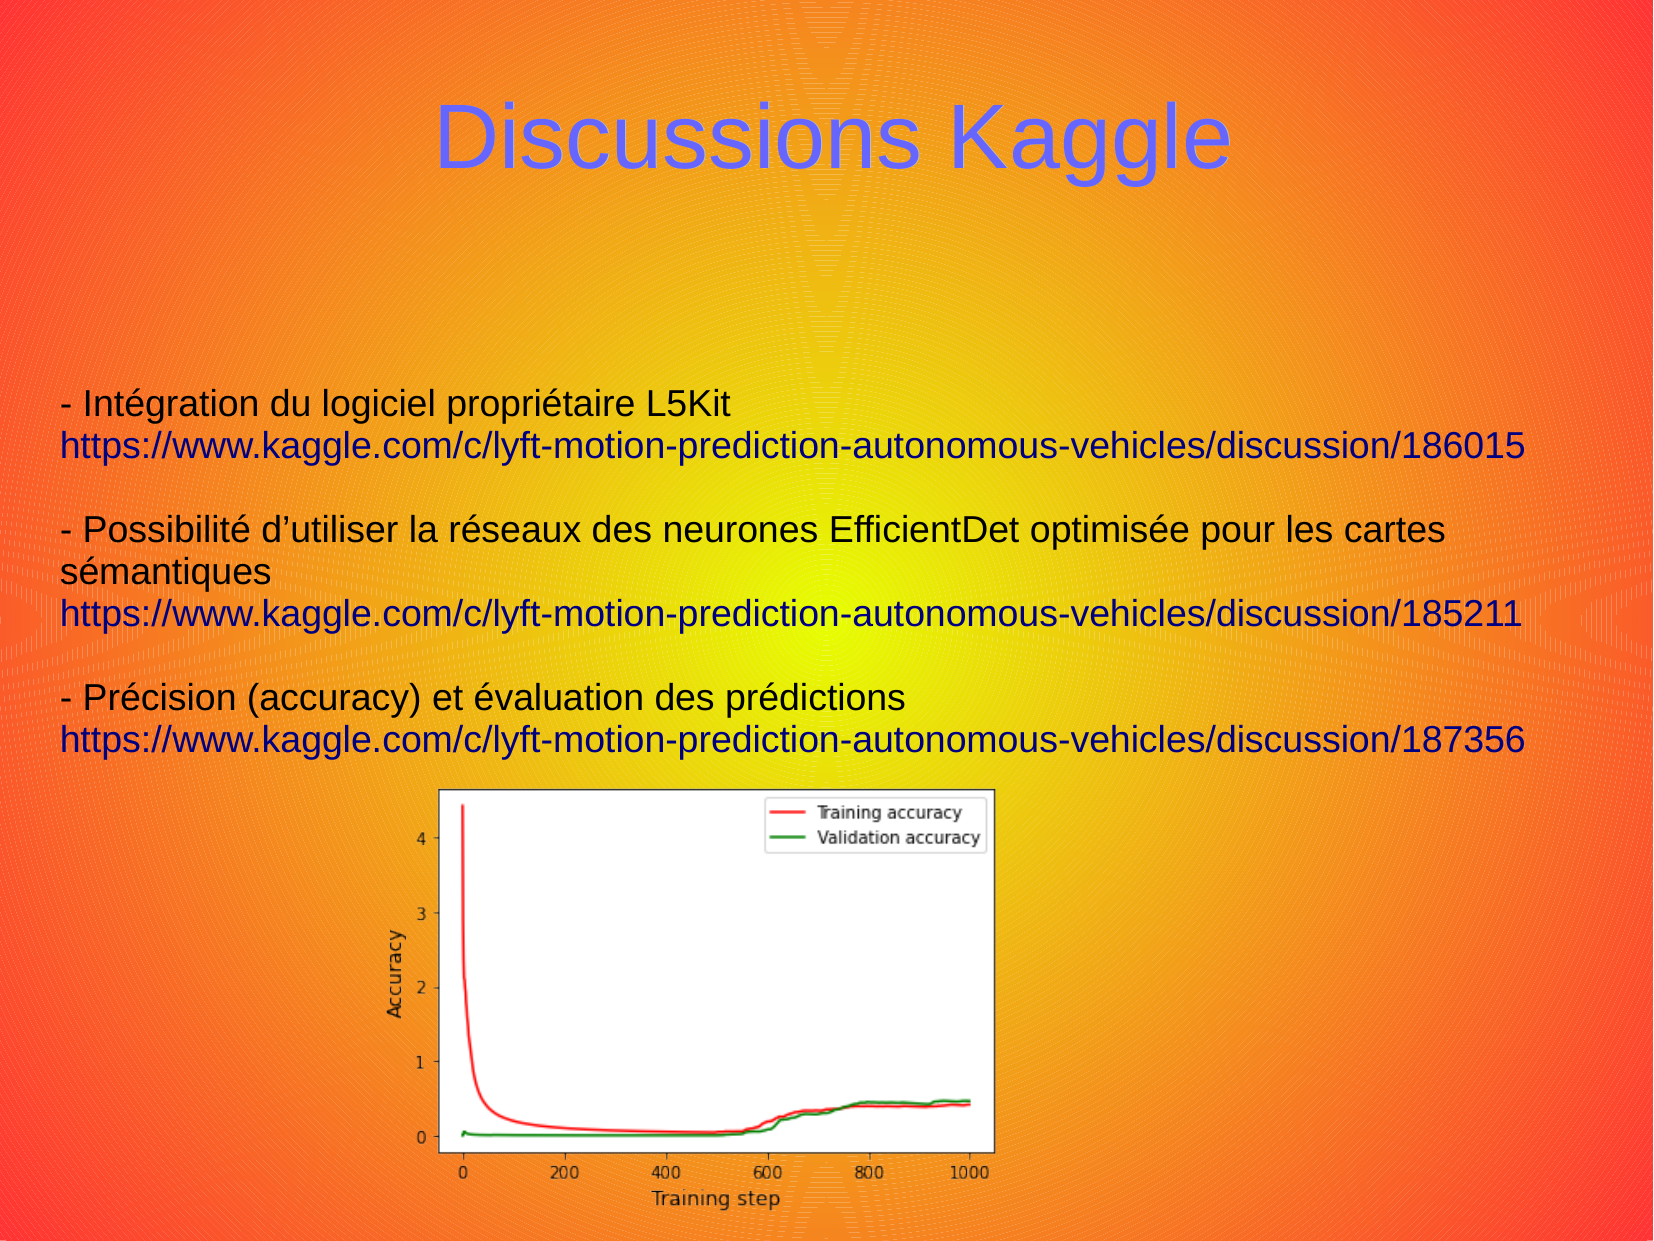

# Discussions Kaggle
- Intégration du logiciel propriétaire L5Kit
https://www.kaggle.com/c/lyft-motion-prediction-autonomous-vehicles/discussion/186015
- Possibilité d’utiliser la réseaux des neurones EfficientDet optimisée pour les cartes sémantiques
https://www.kaggle.com/c/lyft-motion-prediction-autonomous-vehicles/discussion/185211
- Précision (accuracy) et évaluation des prédictions
https://www.kaggle.com/c/lyft-motion-prediction-autonomous-vehicles/discussion/187356